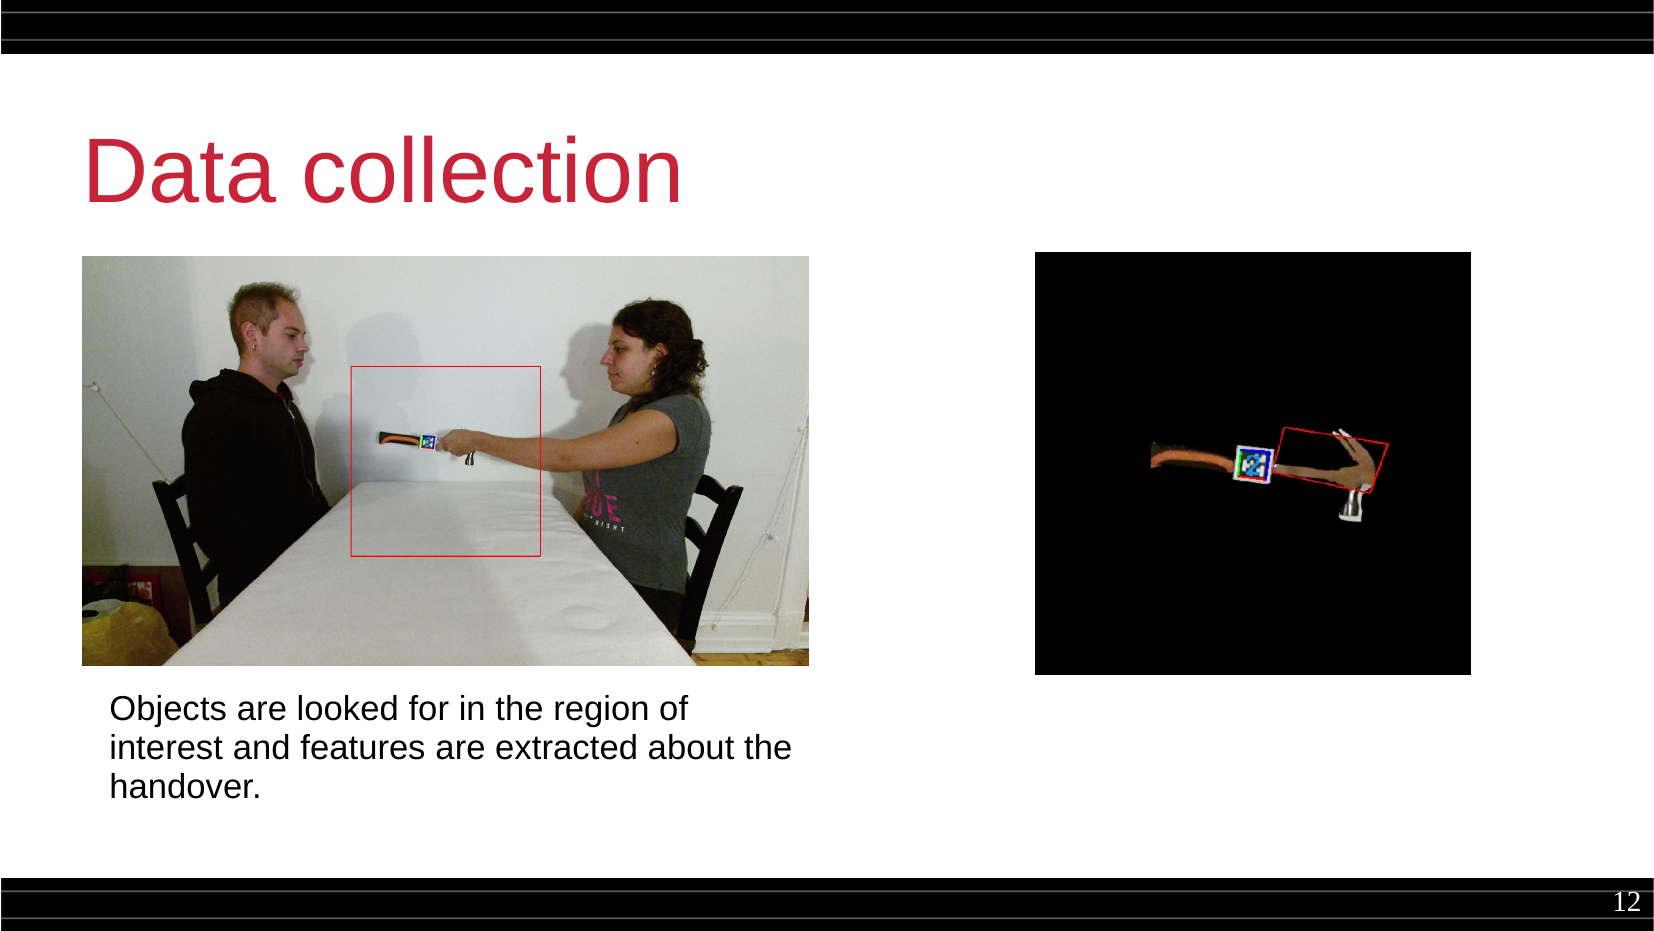

# Data collection
Objects are looked for in the region of interest and features are extracted about the handover.